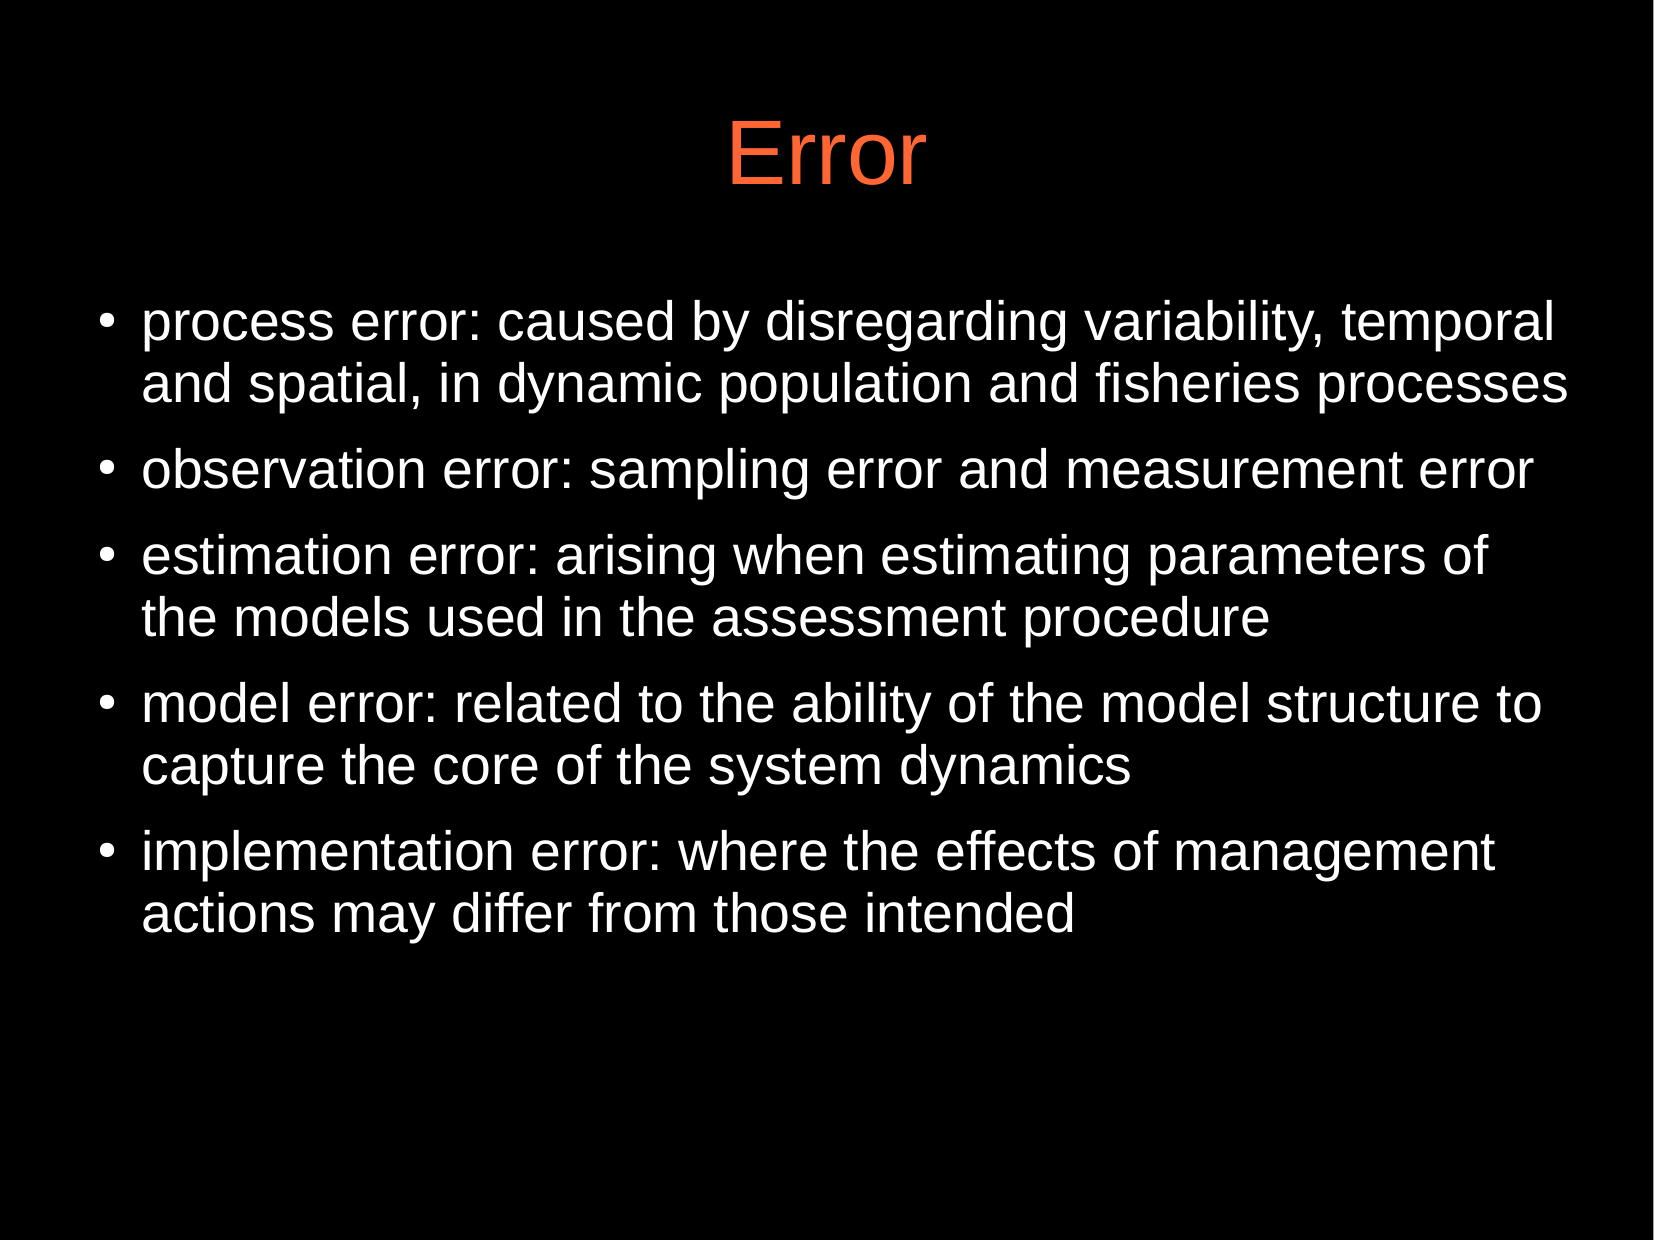

# Error
process error: caused by disregarding variability, temporal and spatial, in dynamic population and fisheries processes
observation error: sampling error and measurement error
estimation error: arising when estimating parameters of the models used in the assessment procedure
model error: related to the ability of the model structure to capture the core of the system dynamics
implementation error: where the effects of management actions may differ from those intended